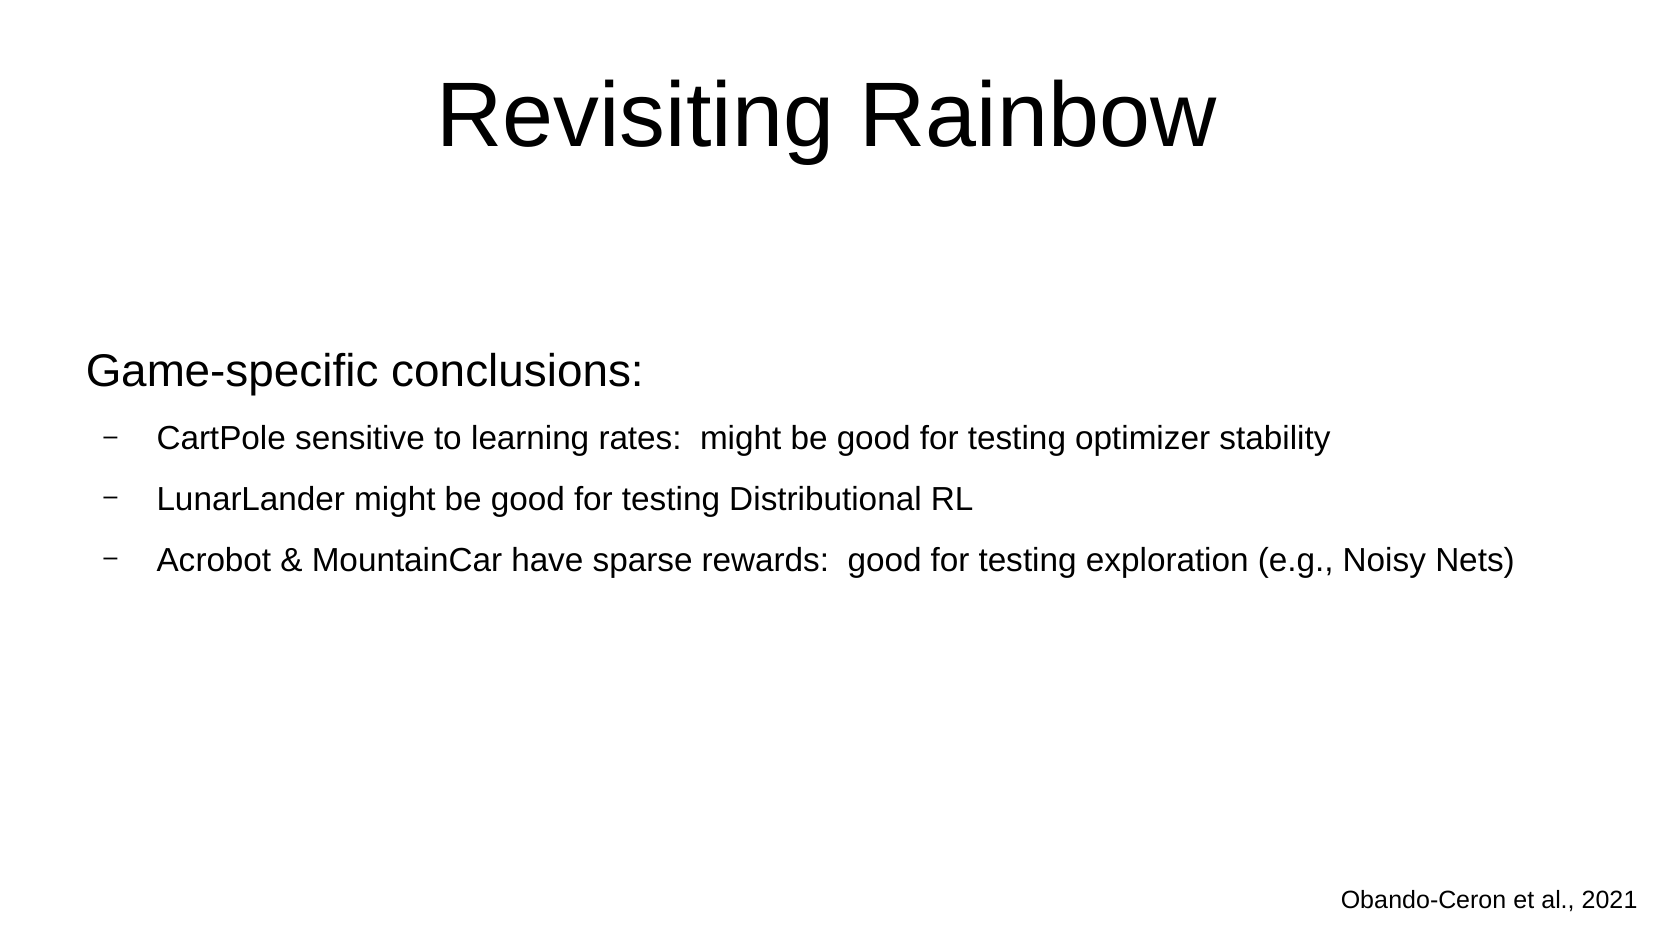

# Revisiting Rainbow
Game-specific conclusions:
CartPole sensitive to learning rates: might be good for testing optimizer stability
LunarLander might be good for testing Distributional RL
Acrobot & MountainCar have sparse rewards: good for testing exploration (e.g., Noisy Nets)
Obando-Ceron et al., 2021